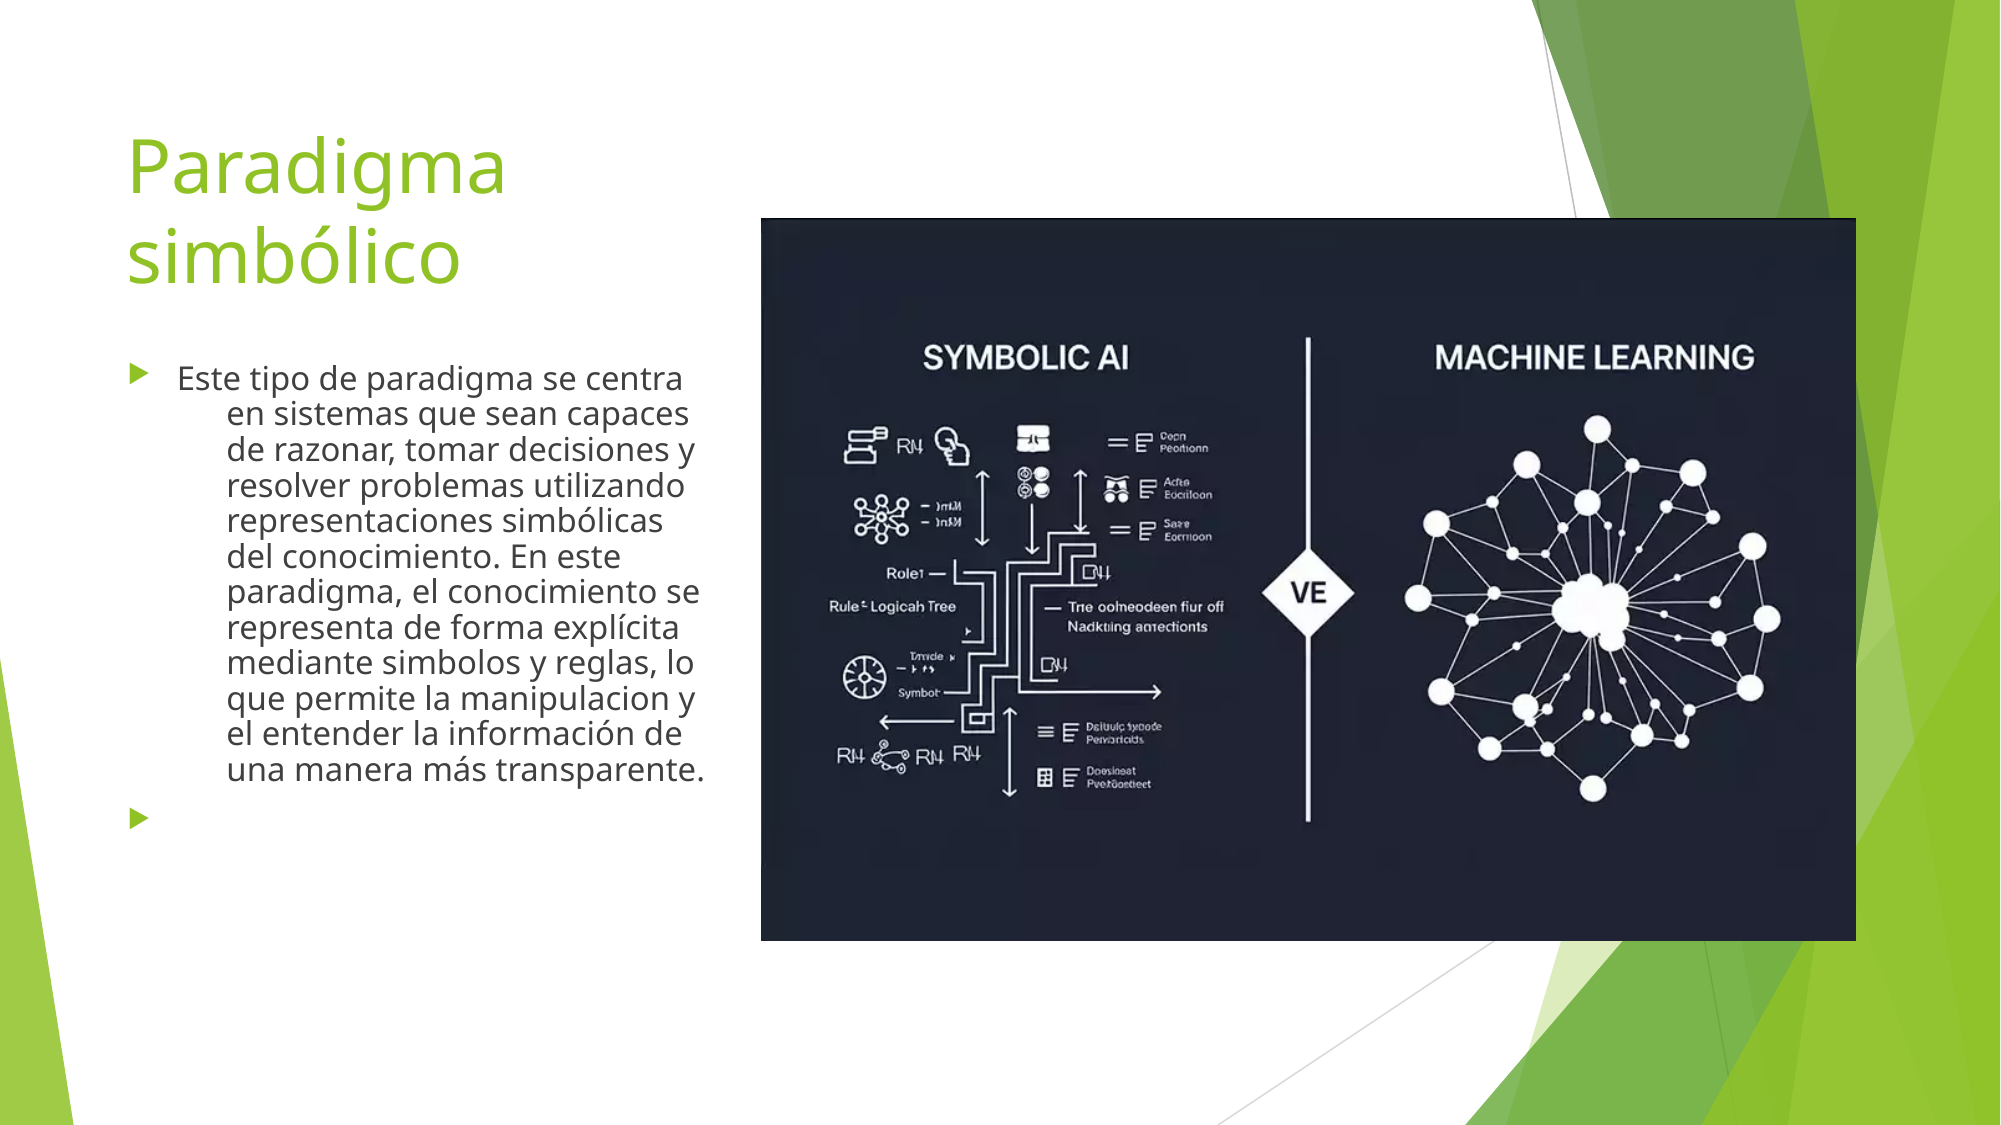

# Paradigma simbólico
Este tipo de paradigma se centra en sistemas que sean capaces de razonar, tomar decisiones y resolver problemas utilizando representaciones simbólicas del conocimiento. En este paradigma, el conocimiento se representa de forma explícita mediante simbolos y reglas, lo que permite la manipulacion y el entender la información de una manera más transparente.